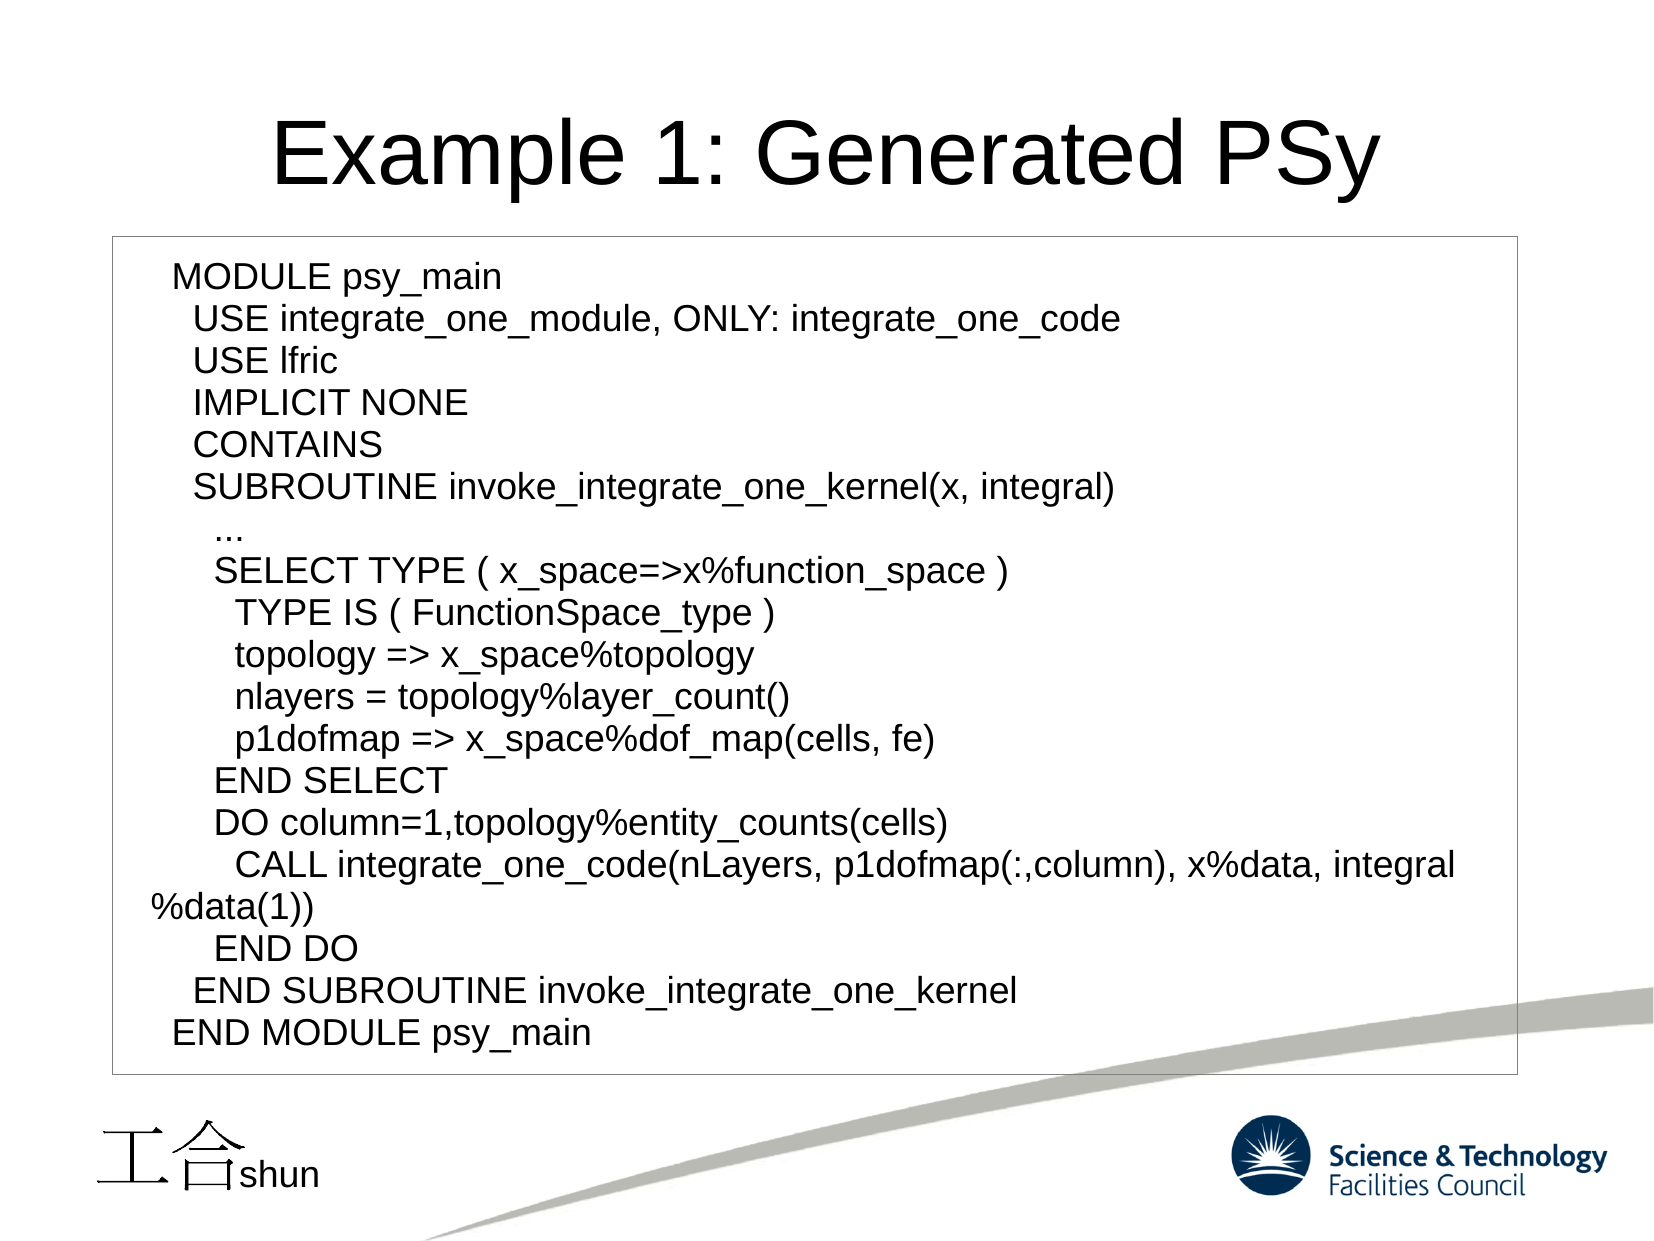

# Example 1: Generated PSy
 MODULE psy_main
 USE integrate_one_module, ONLY: integrate_one_code
 USE lfric
 IMPLICIT NONE
 CONTAINS
 SUBROUTINE invoke_integrate_one_kernel(x, integral)
 ...
 SELECT TYPE ( x_space=>x%function_space )
 TYPE IS ( FunctionSpace_type )
 topology => x_space%topology
 nlayers = topology%layer_count()
 p1dofmap => x_space%dof_map(cells, fe)
 END SELECT
 DO column=1,topology%entity_counts(cells)
 CALL integrate_one_code(nLayers, p1dofmap(:,column), x%data, integral%data(1))
 END DO
 END SUBROUTINE invoke_integrate_one_kernel
 END MODULE psy_main